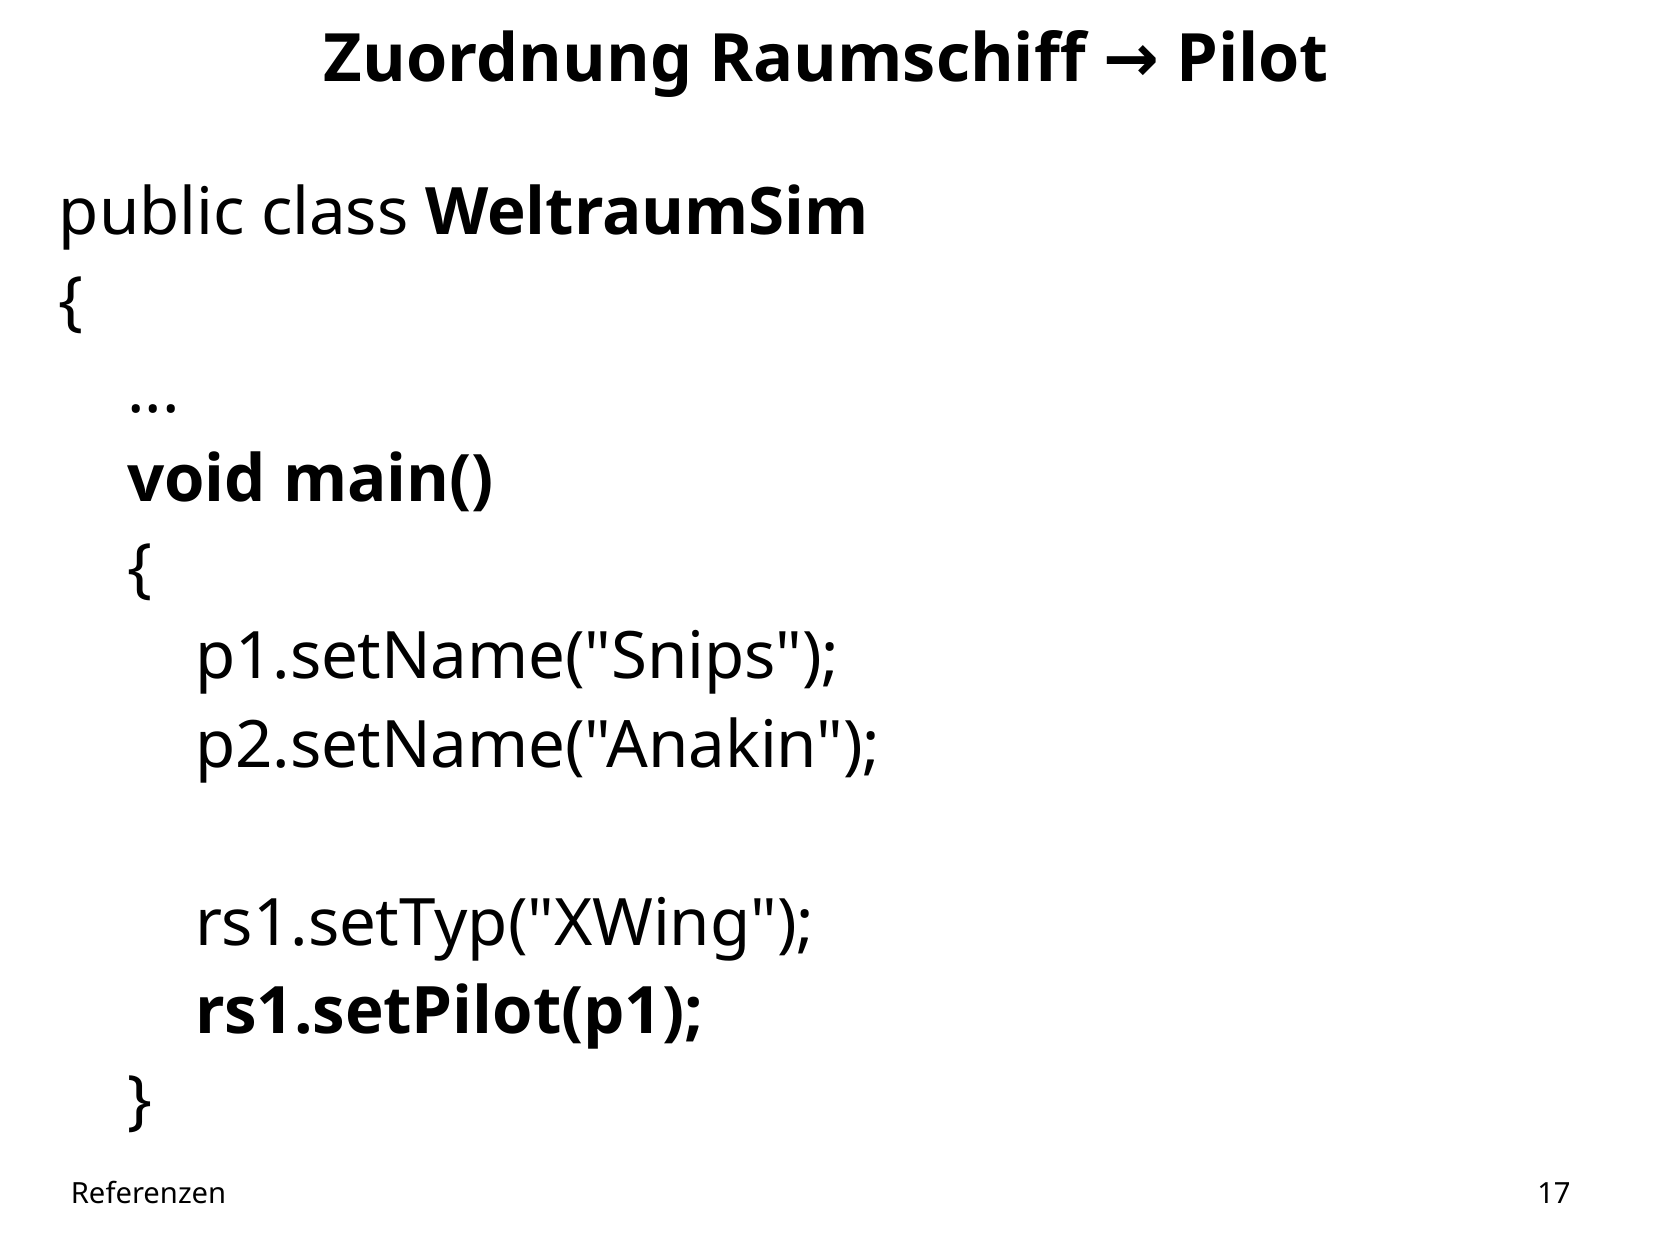

# Zuordnung Raumschiff → Pilot
public class WeltraumSim
{
 ...
 void main()
 {
 p1.setName("Snips");
 p2.setName("Anakin");
 rs1.setTyp("XWing");
 rs1.setPilot(p1);
 }
Referenzen
17